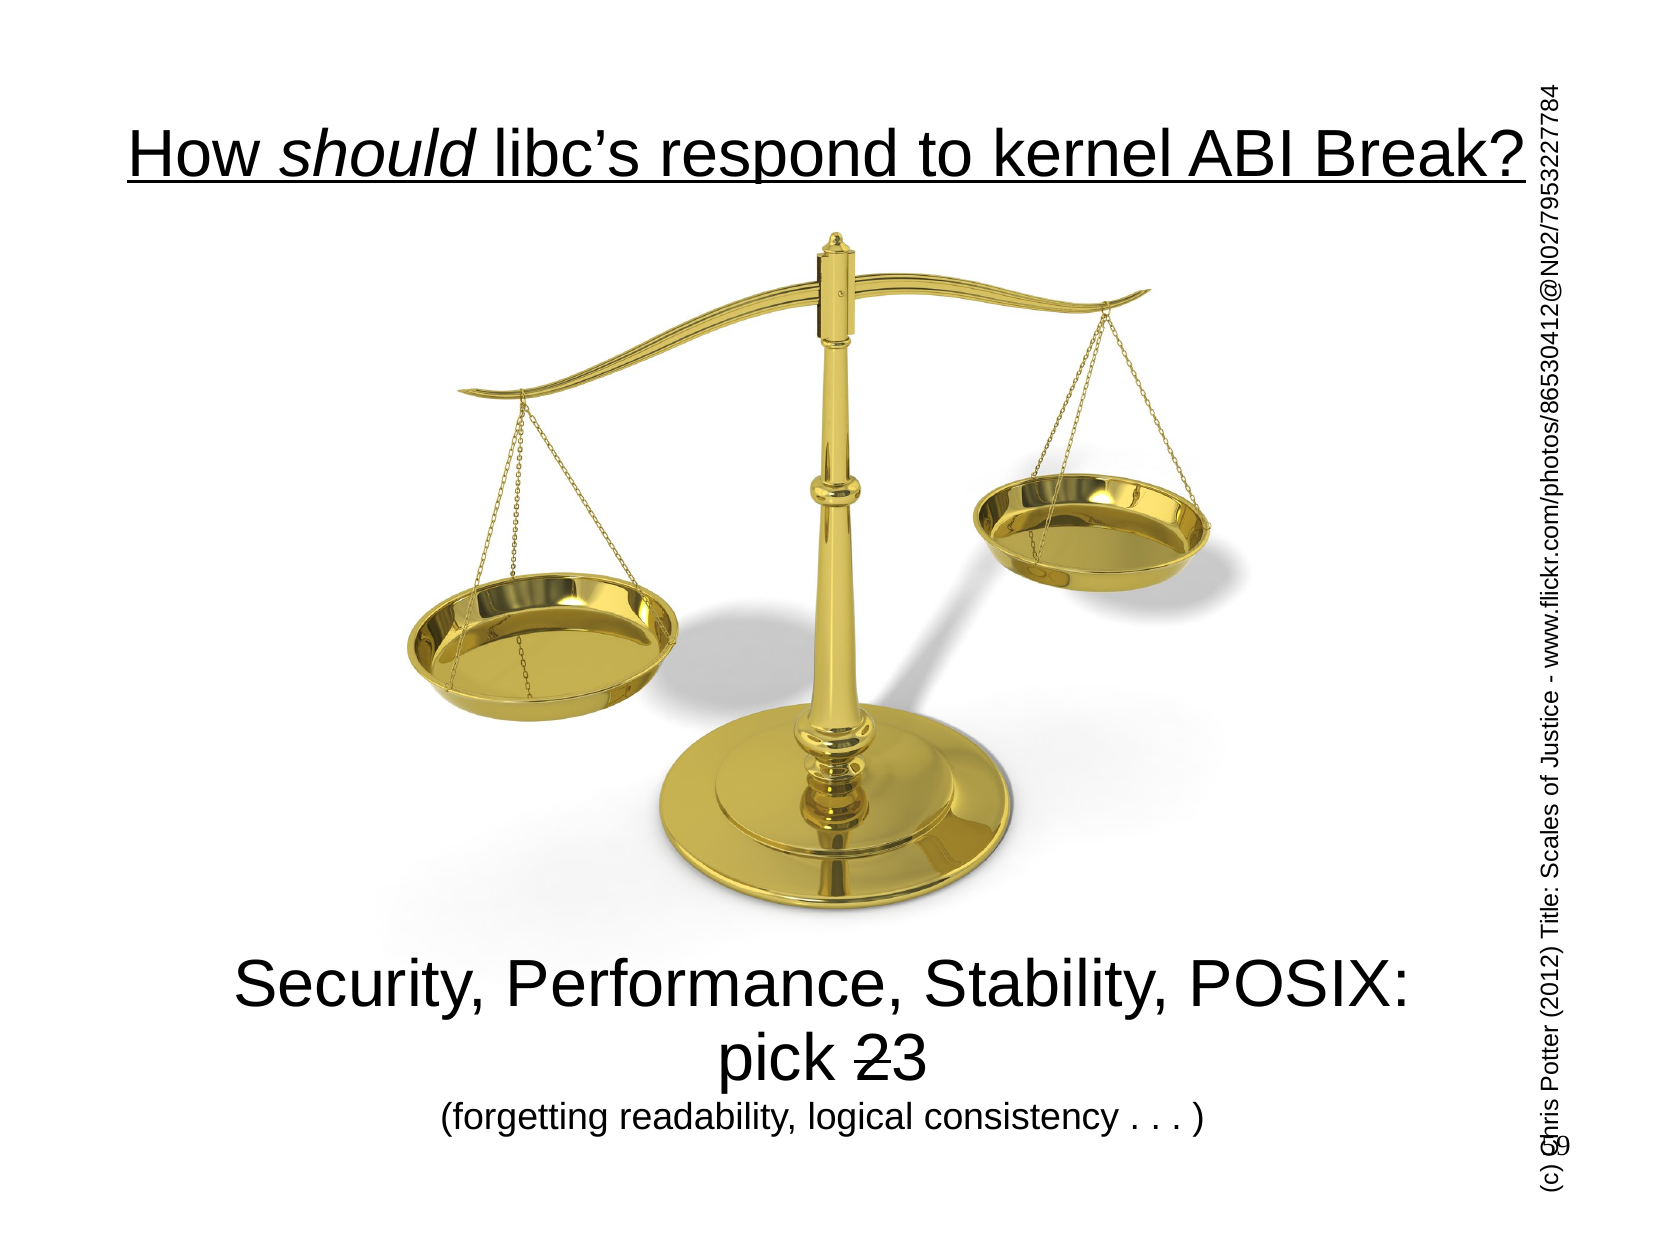

# How should libc’s respond to kernel ABI Break?
(c) Chris Potter (2012) Title: Scales of Justice - www.flickr.com/photos/86530412@N02/7953227784
Security, Performance, Stability, POSIX: pick 23
(forgetting readability, logical consistency . . . )
59